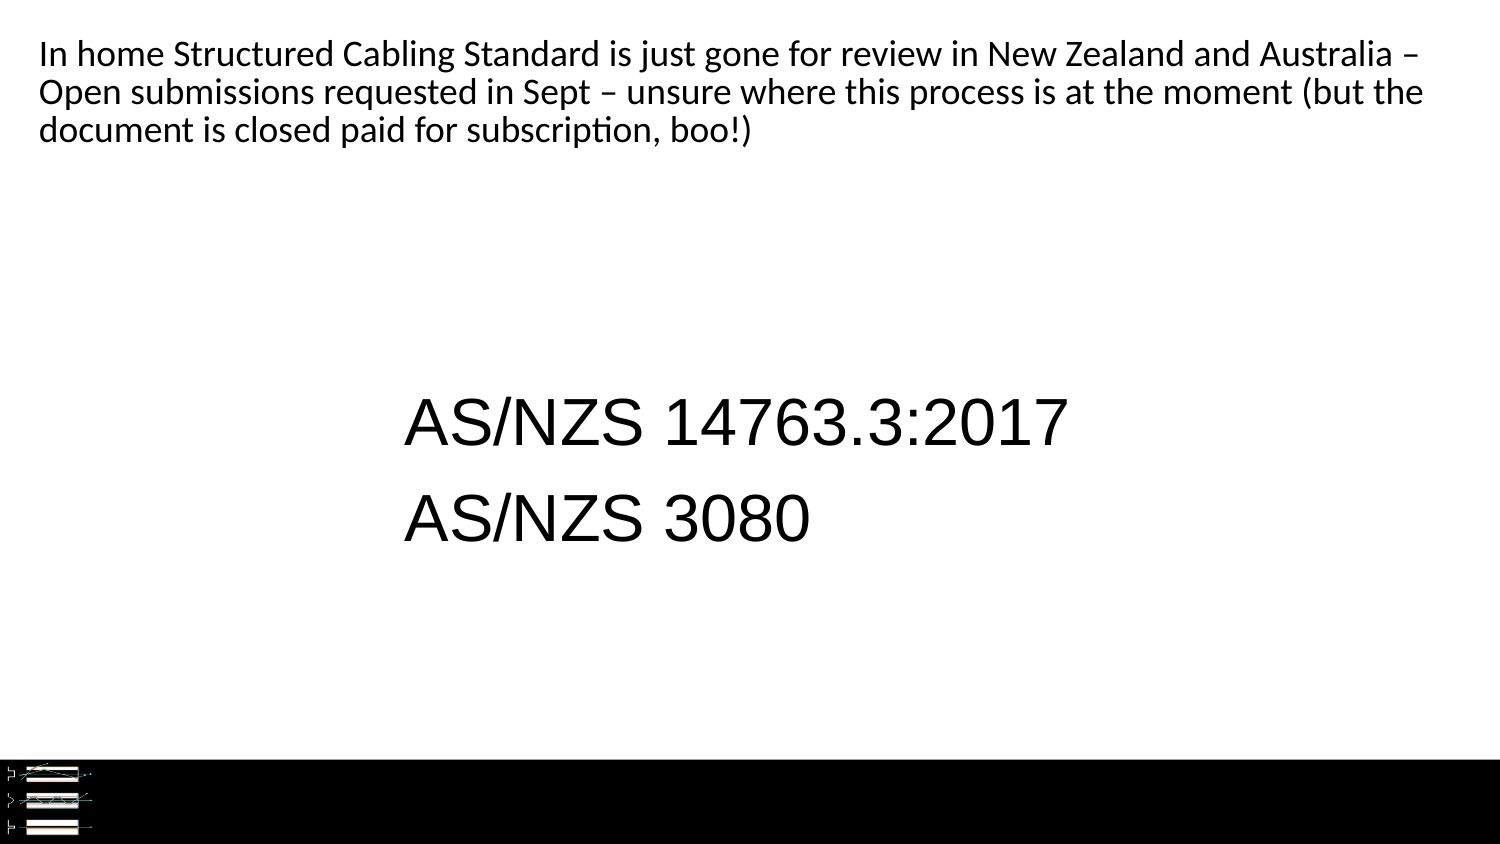

# In home Structured Cabling Standard is just gone for review in New Zealand and Australia – Open submissions requested in Sept – unsure where this process is at the moment (but the document is closed paid for subscription, boo!)
AS/NZS 14763.3:2017
AS/NZS 3080